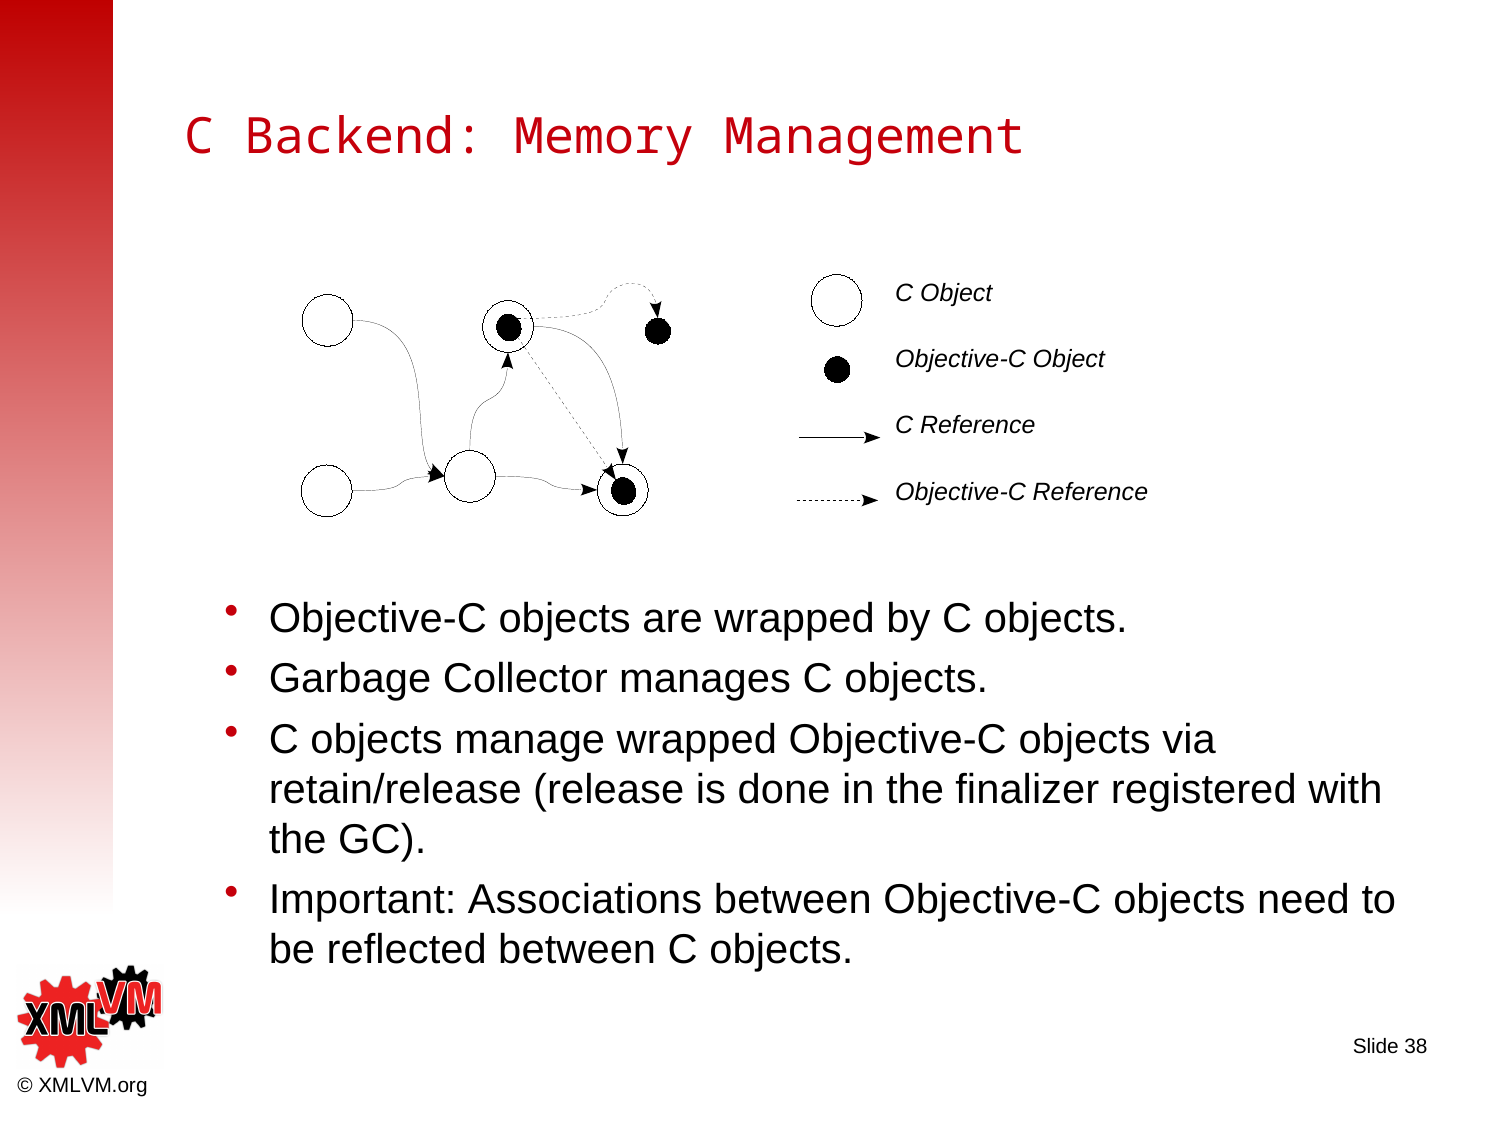

# C Backend: Memory Management
C Object
Objective-C Object
C Reference
Objective-C Reference
Objective-C objects are wrapped by C objects.
Garbage Collector manages C objects.
C objects manage wrapped Objective-C objects via retain/release (release is done in the finalizer registered with the GC).
Important: Associations between Objective-C objects need to be reflected between C objects.